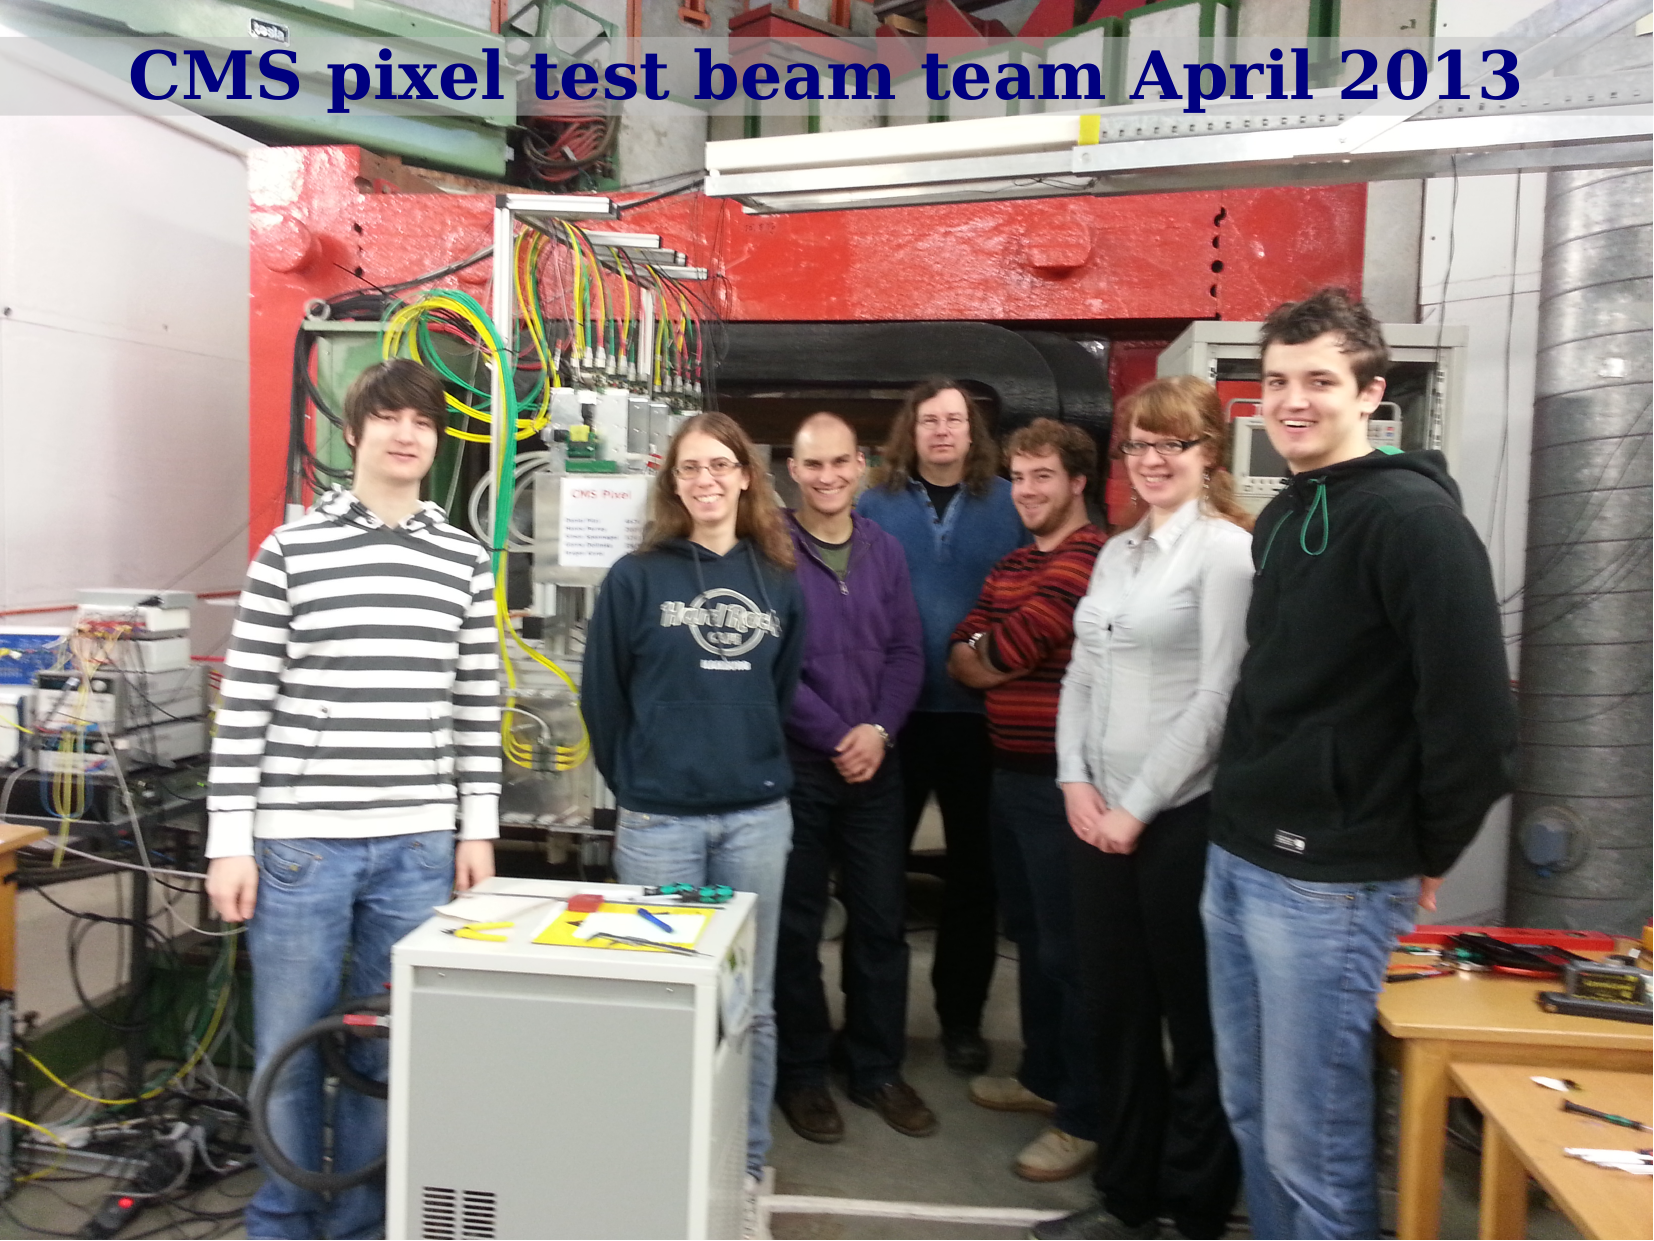

# CMS pixel test beam team April 2013